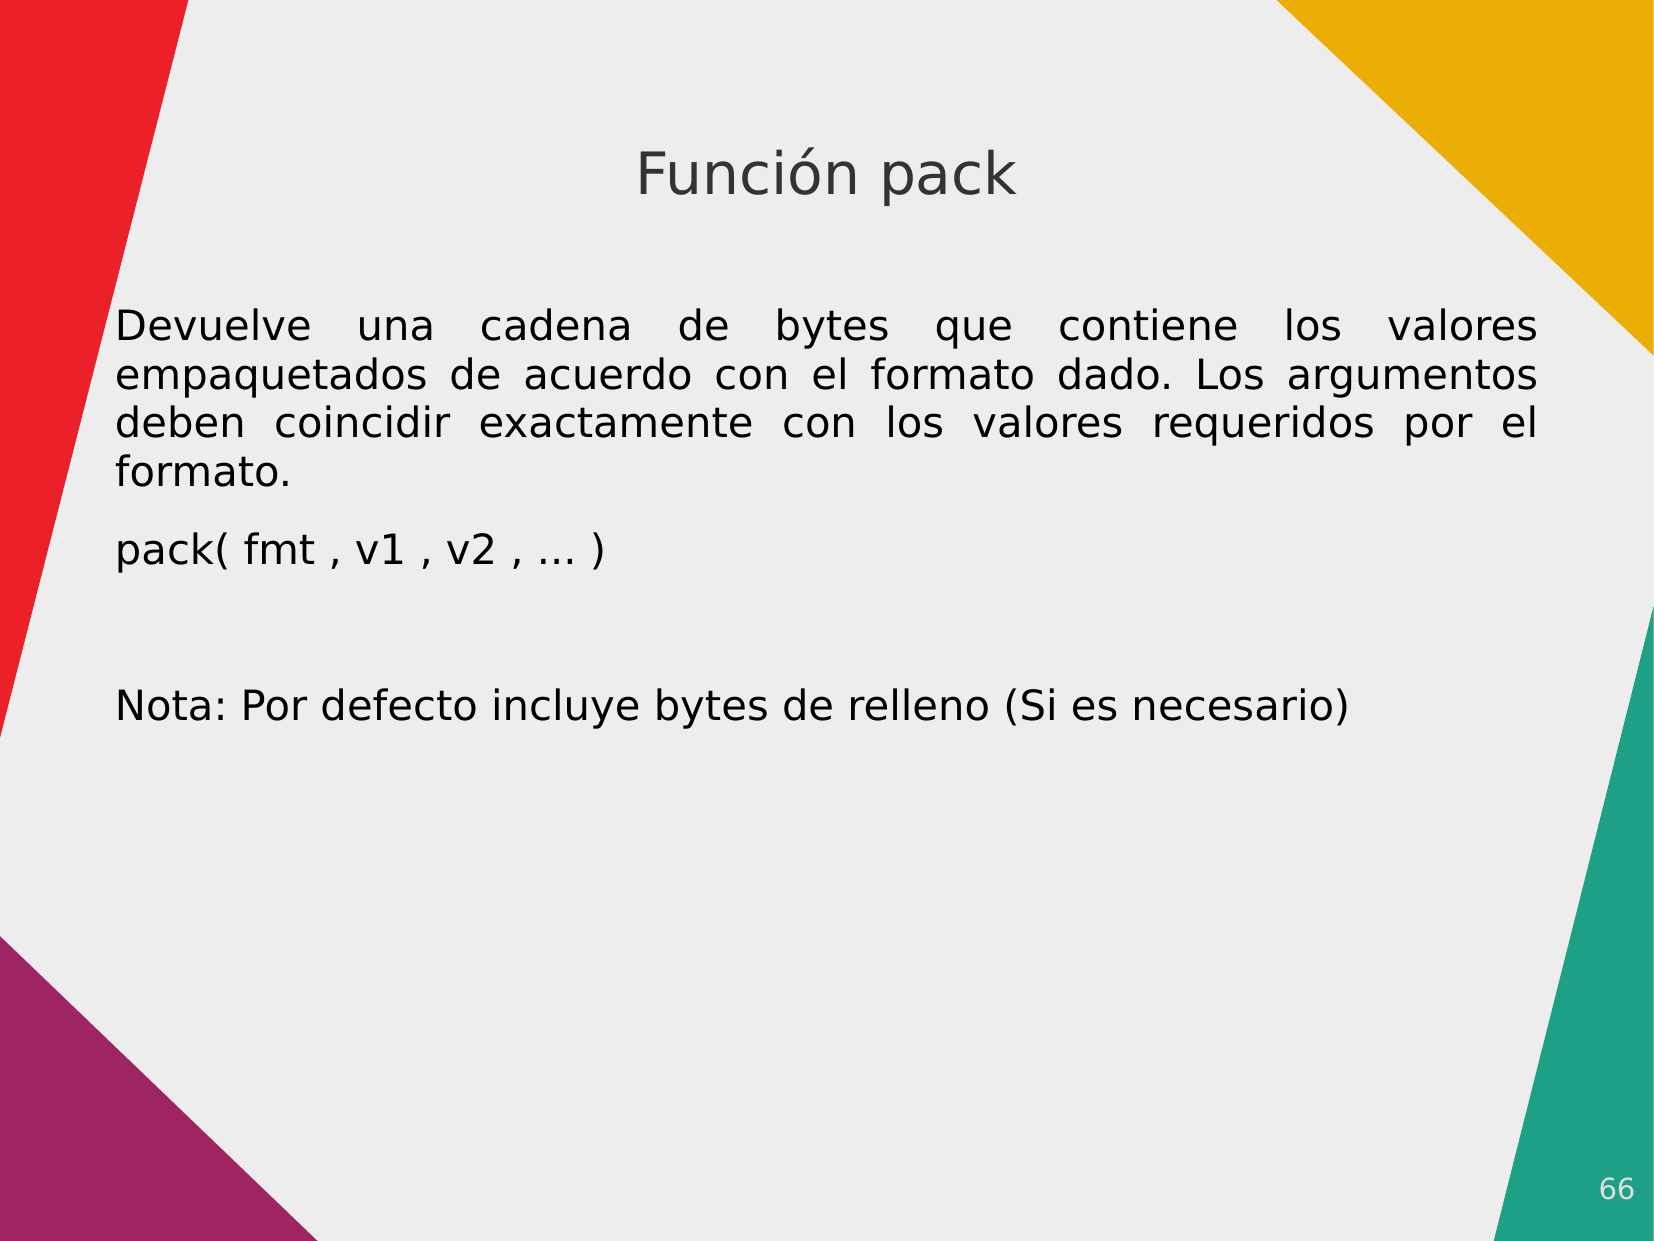

Función pack
# Devuelve una cadena de bytes que contiene los valores empaquetados de acuerdo con el formato dado. Los argumentos deben coincidir exactamente con los valores requeridos por el formato.
pack( fmt , v1 , v2 , ... )
Nota: Por defecto incluye bytes de relleno (Si es necesario)
66